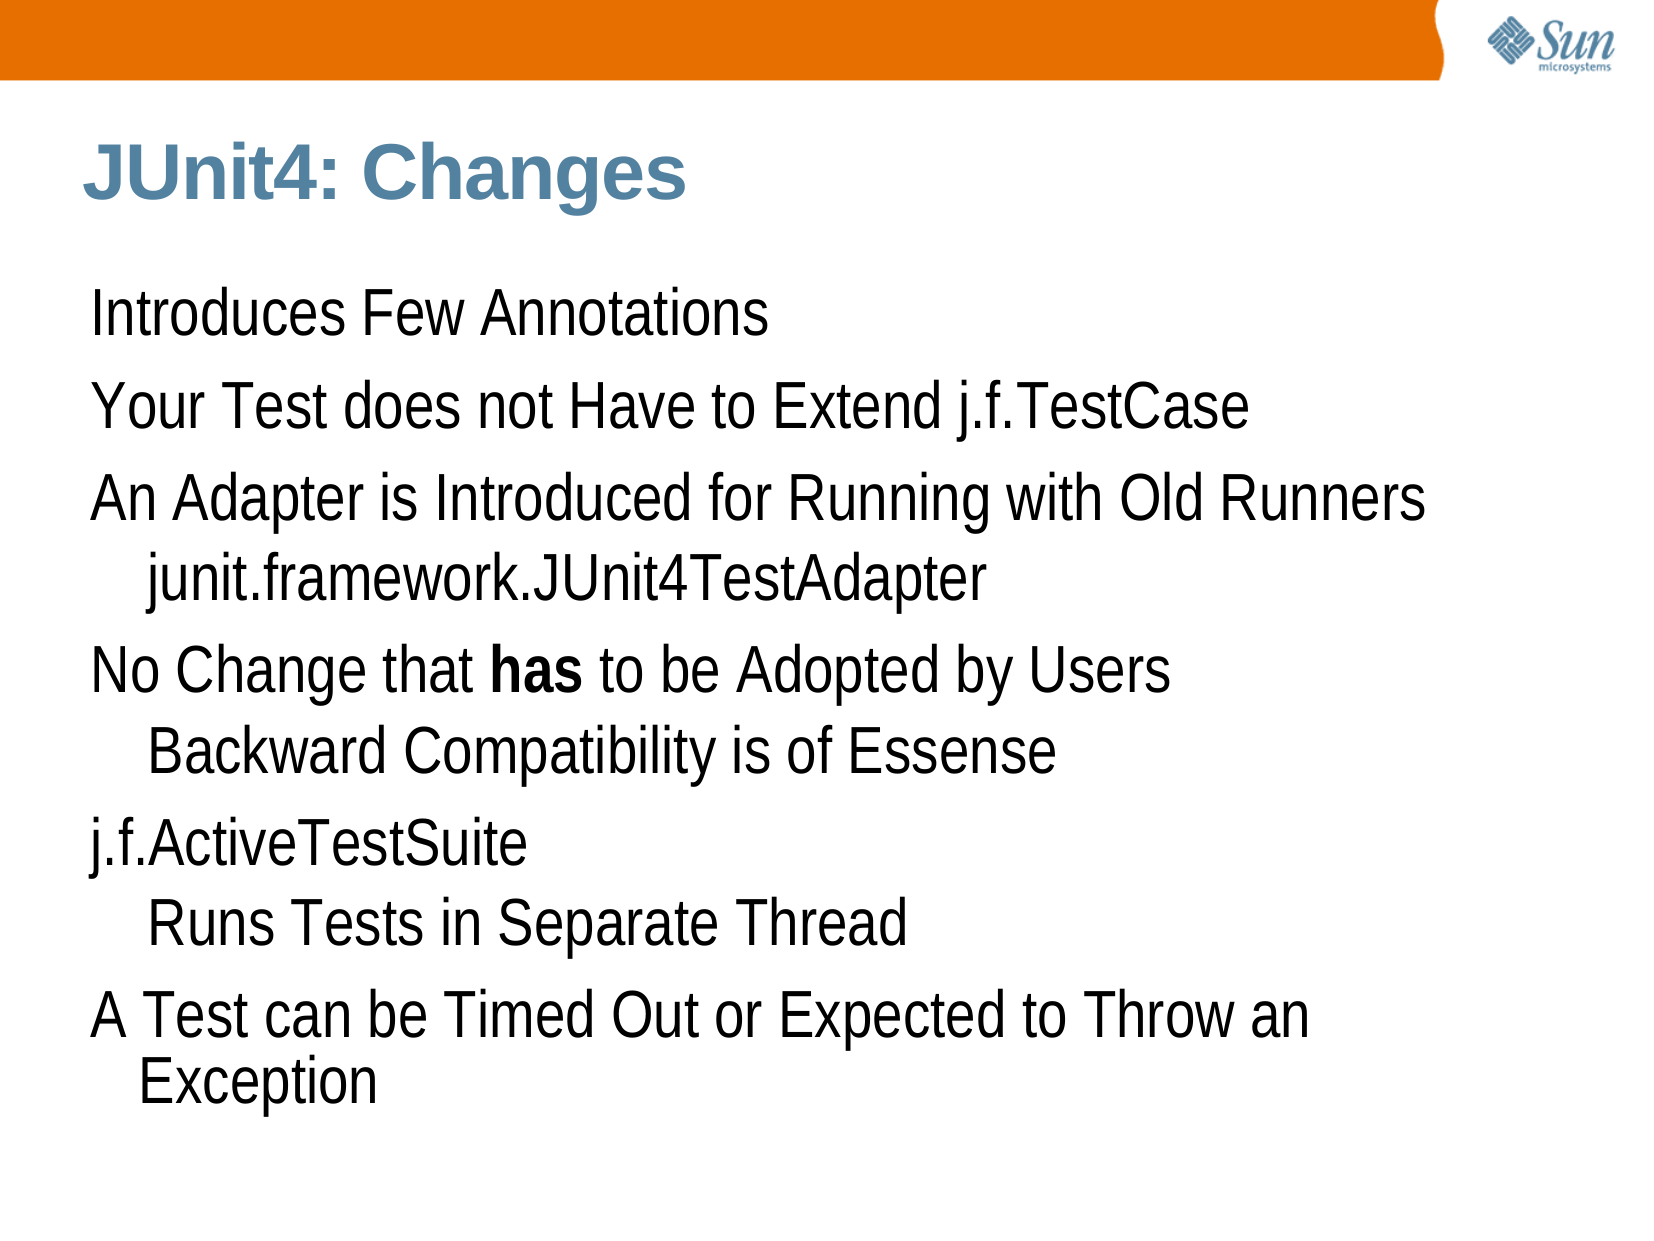

# JUnit4: Changes
Introduces Few Annotations
Your Test does not Have to Extend j.f.TestCase
An Adapter is Introduced for Running with Old Runners
junit.framework.JUnit4TestAdapter
No Change that has to be Adopted by Users
Backward Compatibility is of Essense
j.f.ActiveTestSuite
Runs Tests in Separate Thread
A Test can be Timed Out or Expected to Throw an Exception